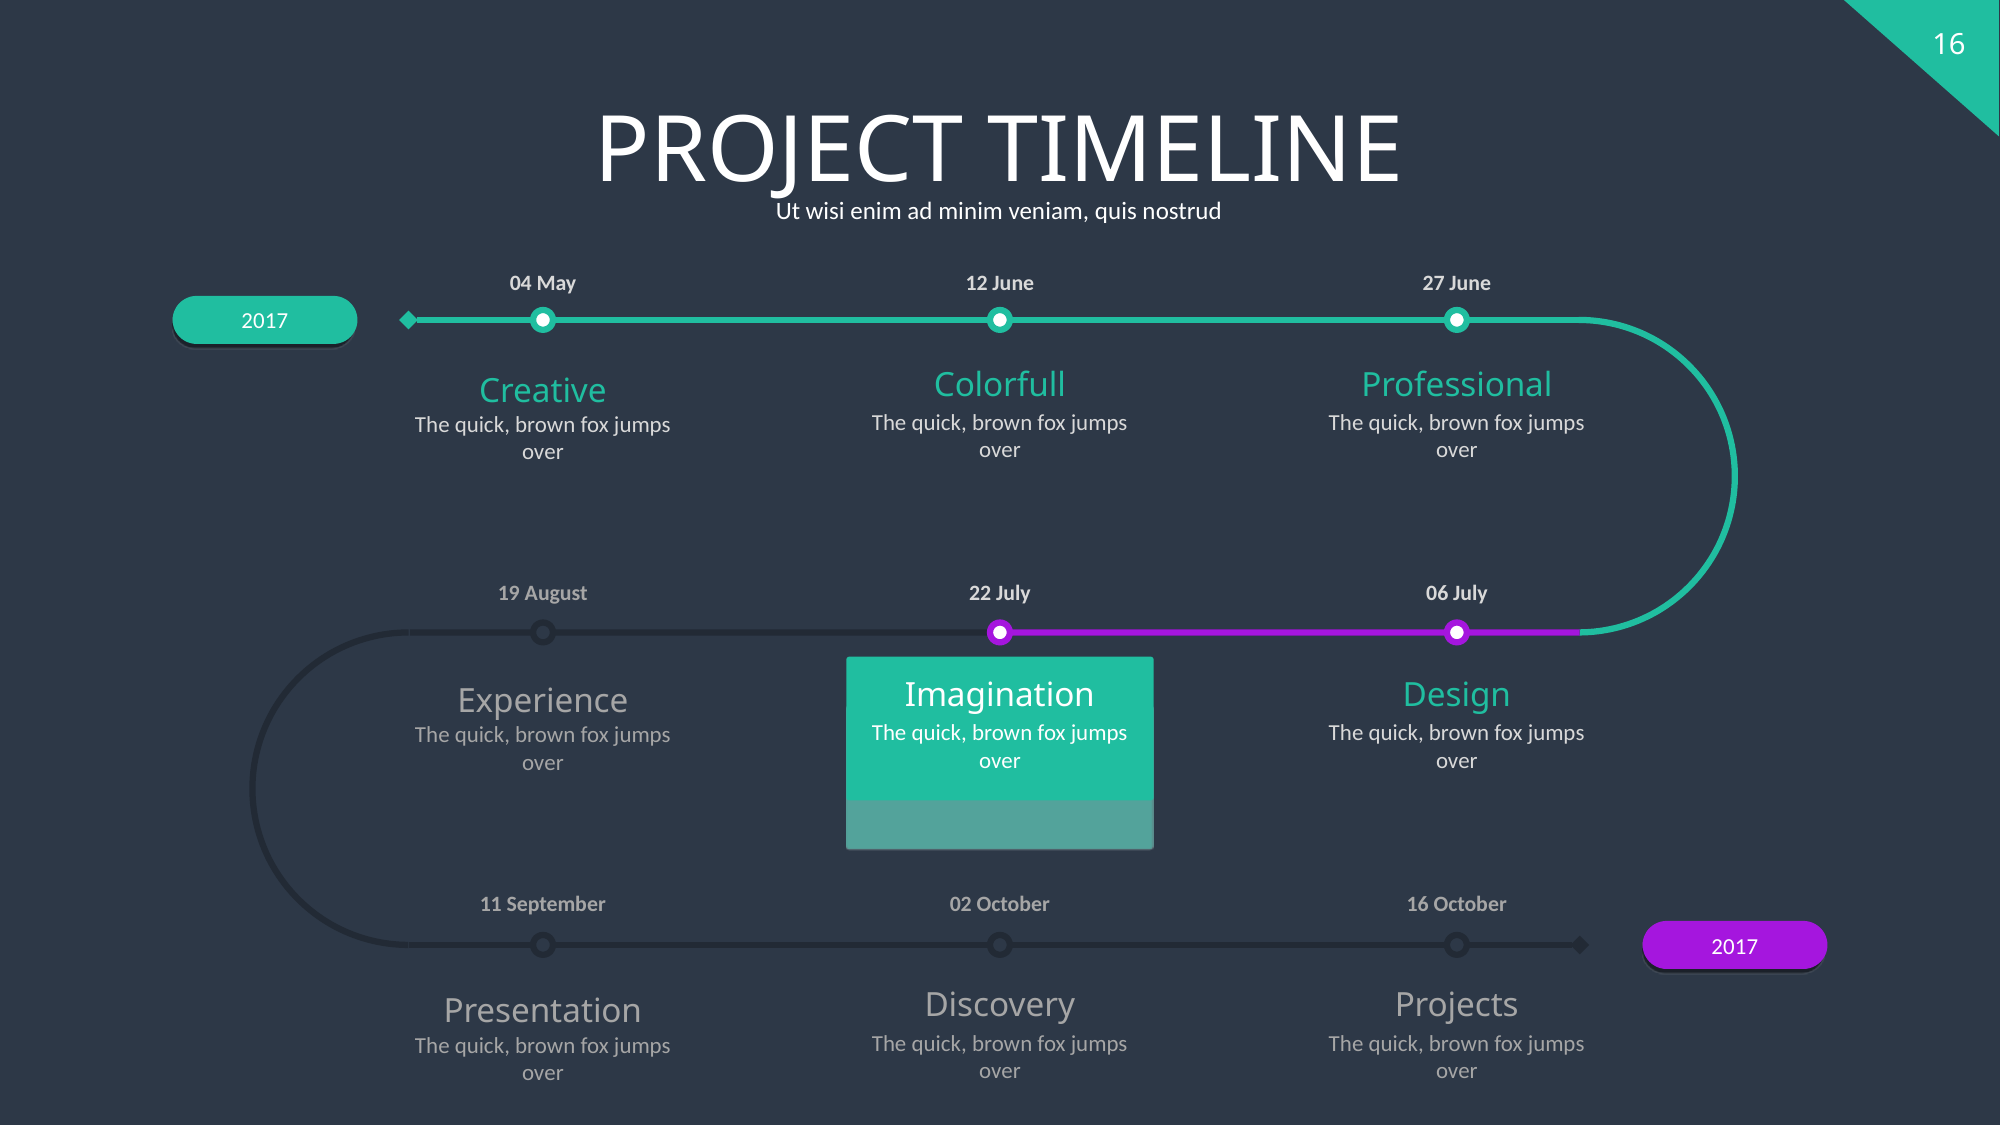

# PROJECT TIMELINE
Ut wisi enim ad minim veniam, quis nostrud
04 May
12 June
27 June
2017
Colorfull
Professional
Creative
The quick, brown fox jumps over
The quick, brown fox jumps over
The quick, brown fox jumps over
19 August
22 July
06 July
Imagination
The quick, brown fox jumps over
Design
Experience
The quick, brown fox jumps over
The quick, brown fox jumps over
11 September
02 October
16 October
2017
Discovery
Projects
Presentation
The quick, brown fox jumps over
The quick, brown fox jumps over
The quick, brown fox jumps over